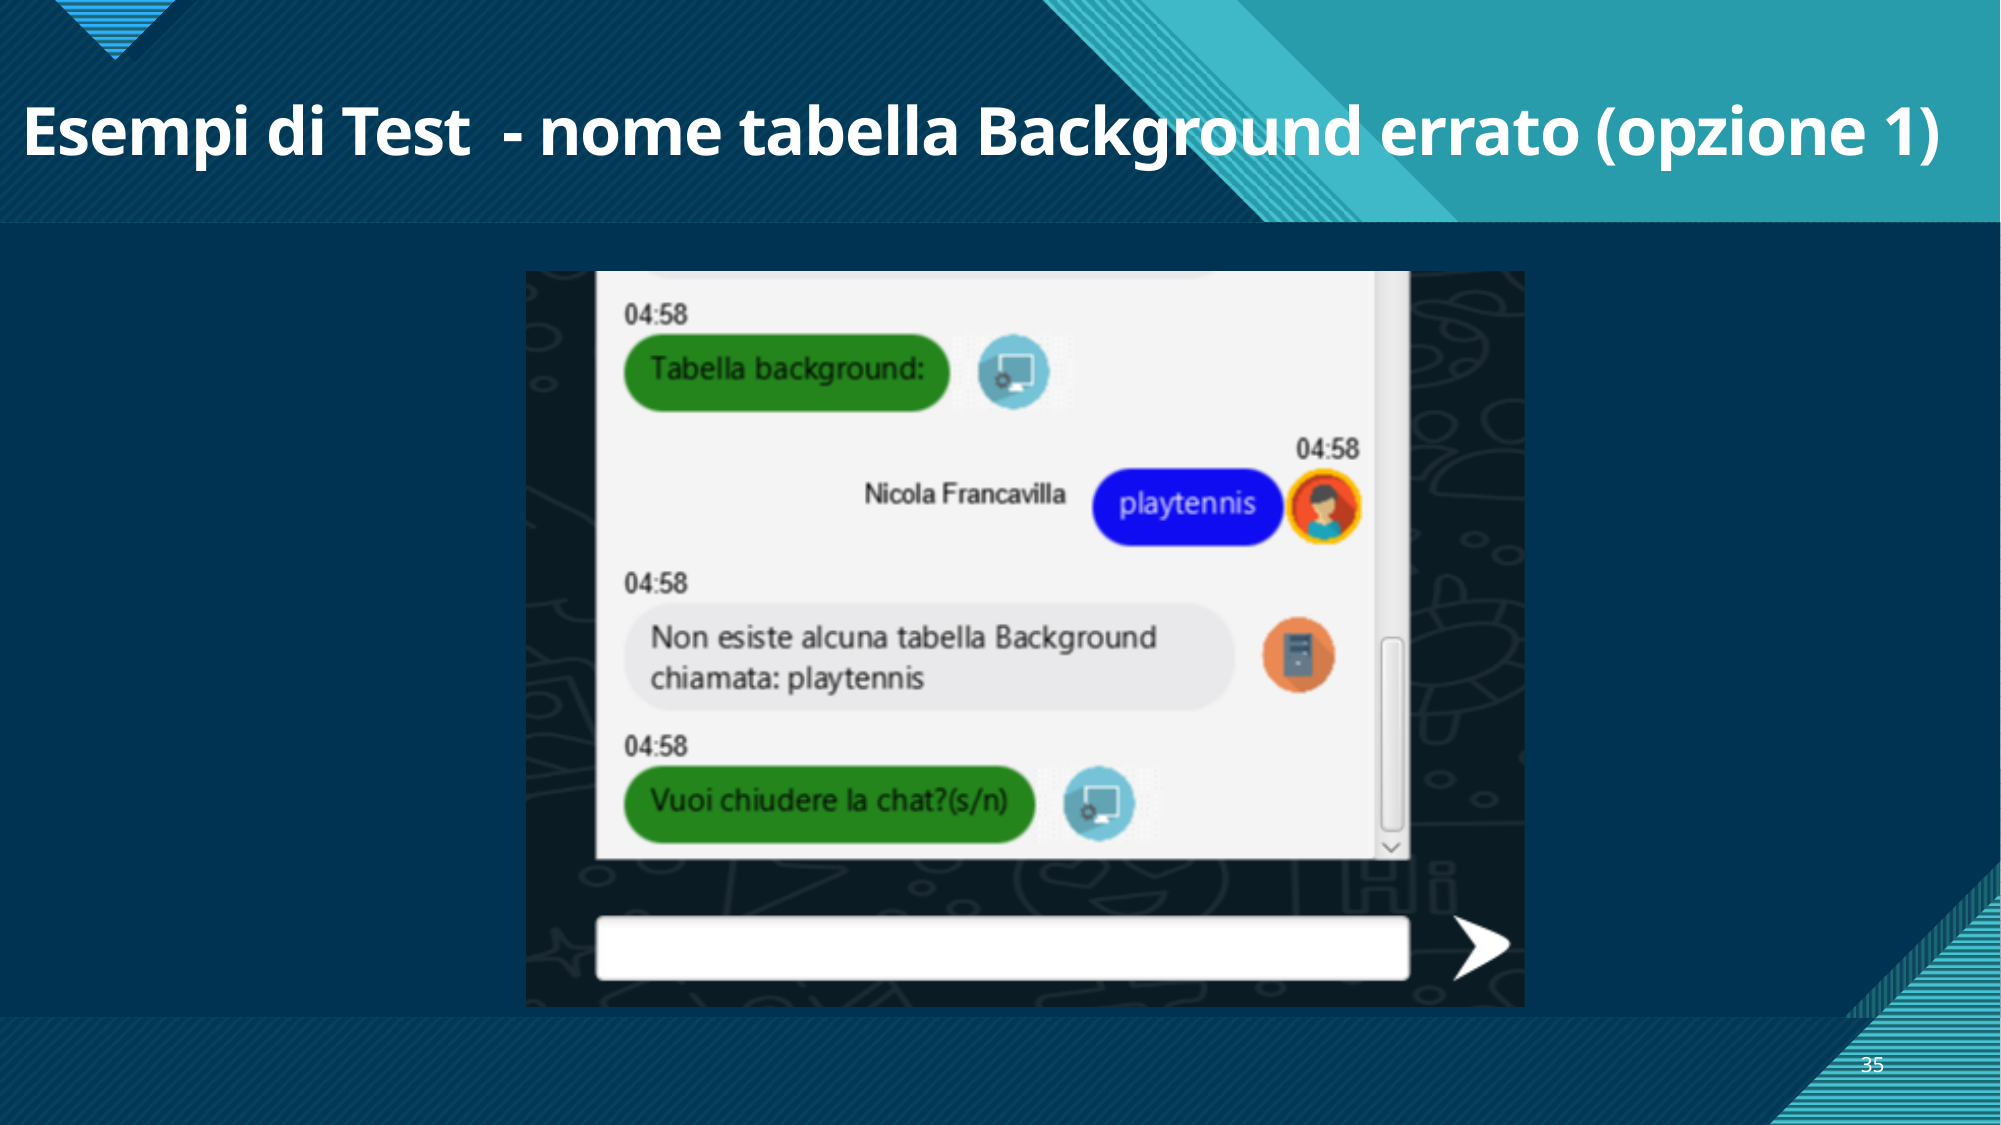

# Esempi di Test - nome tabella Background errato (opzione 1)